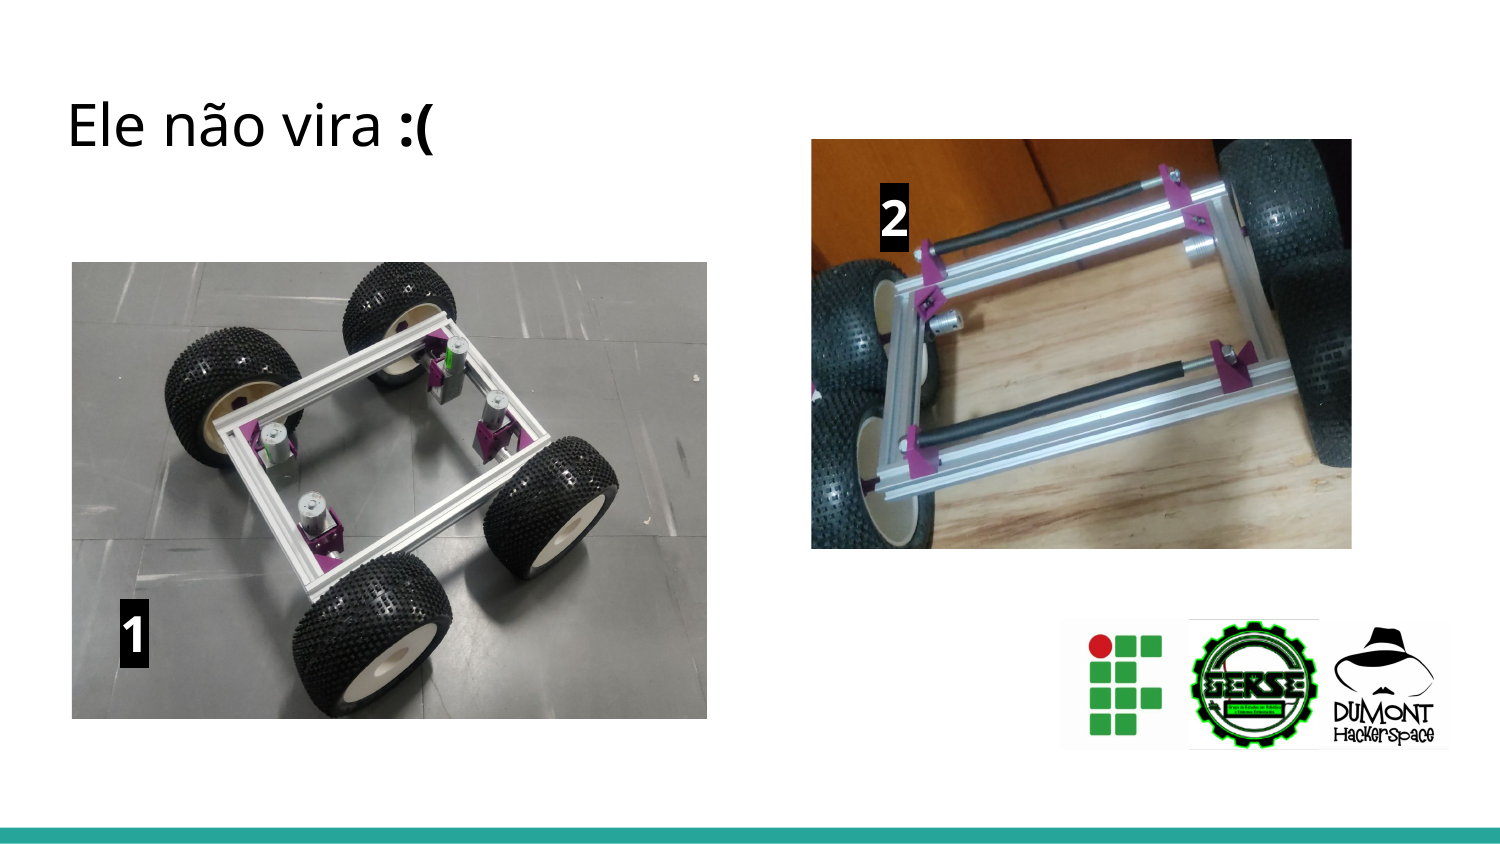

# Ele não vira :(
2
1